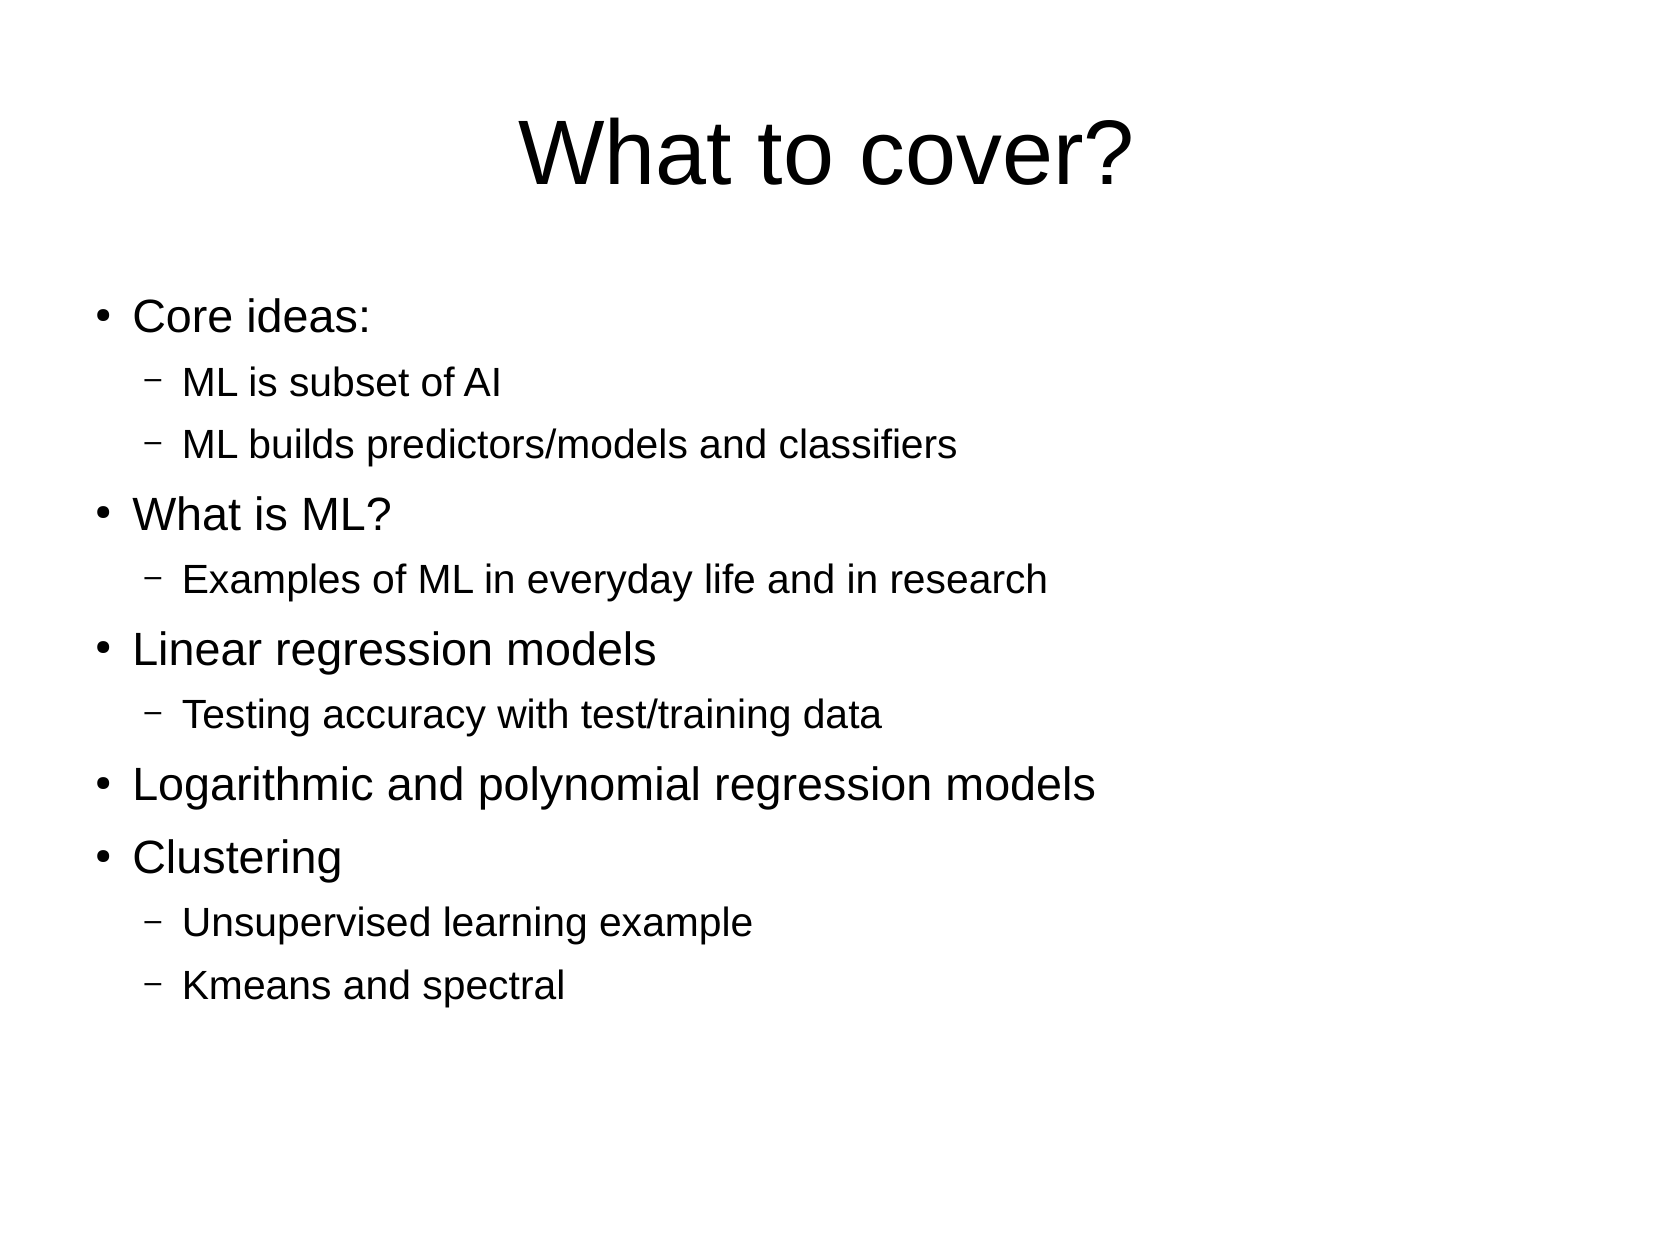

# What to cover?
Core ideas:
ML is subset of AI
ML builds predictors/models and classifiers
What is ML?
Examples of ML in everyday life and in research
Linear regression models
Testing accuracy with test/training data
Logarithmic and polynomial regression models
Clustering
Unsupervised learning example
Kmeans and spectral